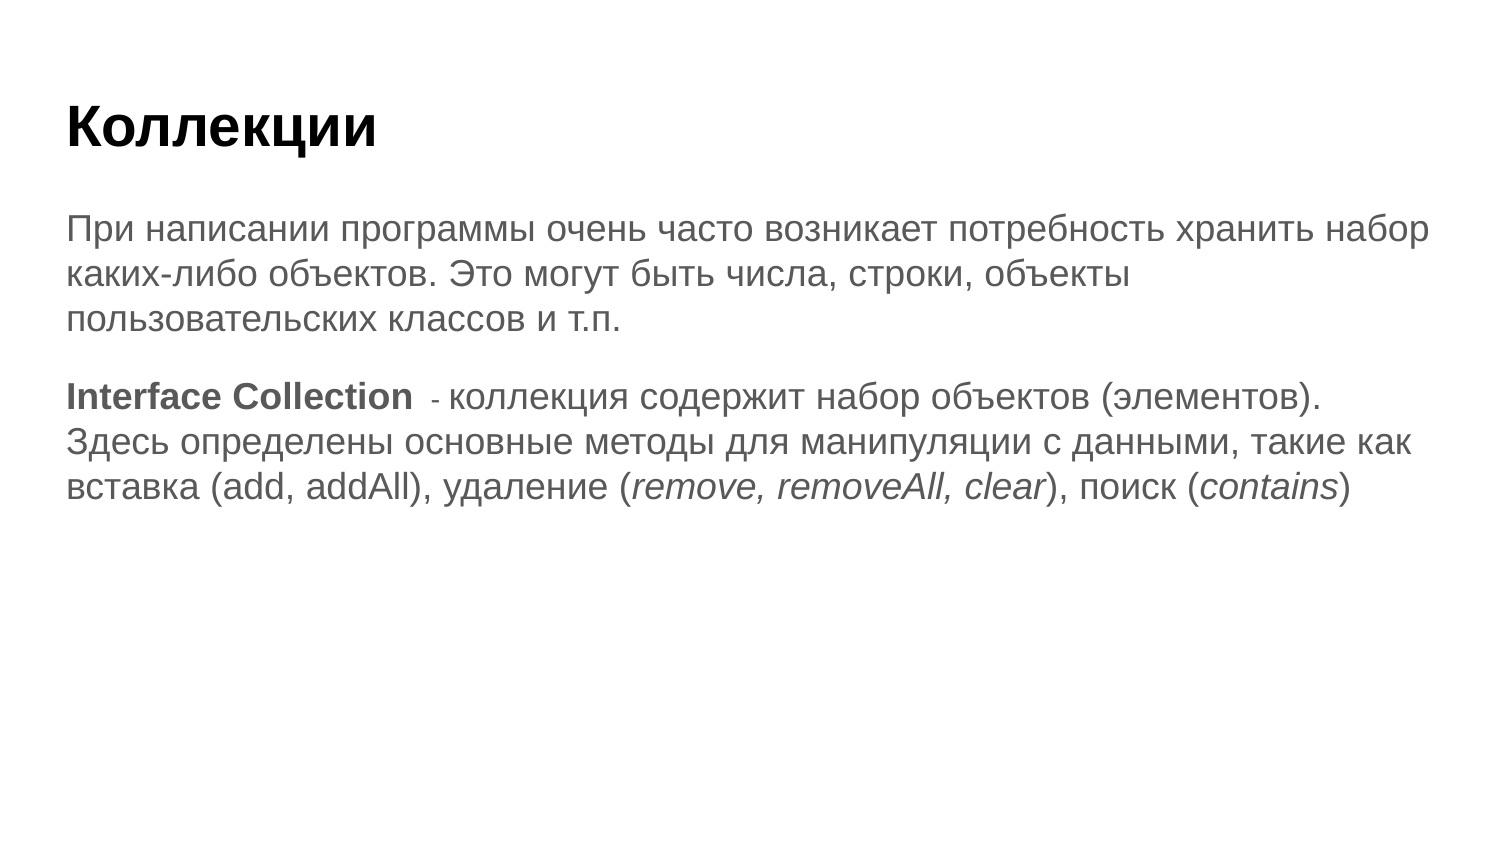

# Коллекции
При написании программы очень часто возникает потребность хранить набор каких-либо объектов. Это могут быть числа, строки, объекты пользовательских классов и т.п.
Interface Collection - коллекция содержит набор объектов (элементов). Здесь определены основные методы для манипуляции с данными, такие как вставка (add, addAll), удаление (remove, removeAll, clear), поиск (contains)